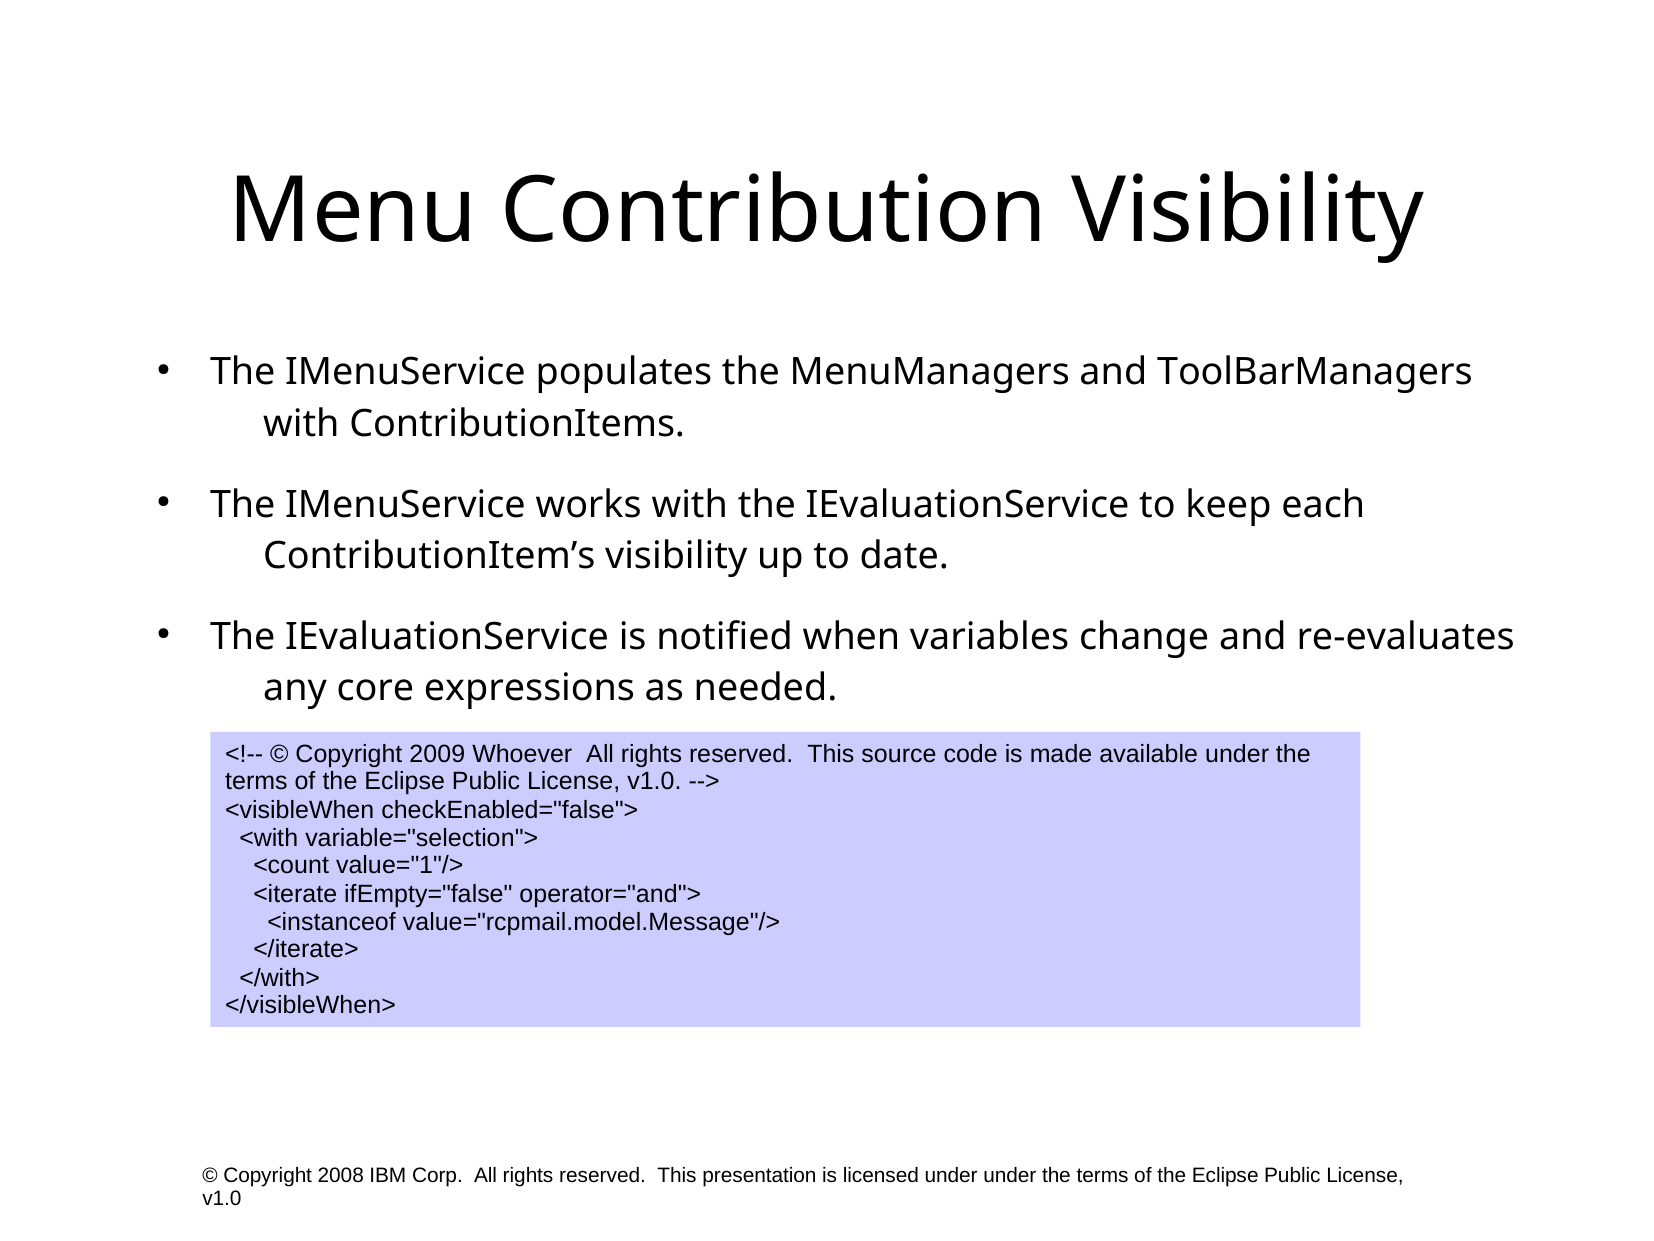

# Menu Contribution Visibility
The IMenuService populates the MenuManagers and ToolBarManagers with ContributionItems.
The IMenuService works with the IEvaluationService to keep each ContributionItem’s visibility up to date.
The IEvaluationService is notified when variables change and re-evaluates any core expressions as needed.
<!-- © Copyright 2009 Whoever All rights reserved. This source code is made available under the terms of the Eclipse Public License, v1.0. -->
<visibleWhen checkEnabled="false">
 <with variable="selection">
 <count value="1"/>
 <iterate ifEmpty="false" operator="and">
 <instanceof value="rcpmail.model.Message"/>
 </iterate>
 </with>
</visibleWhen>